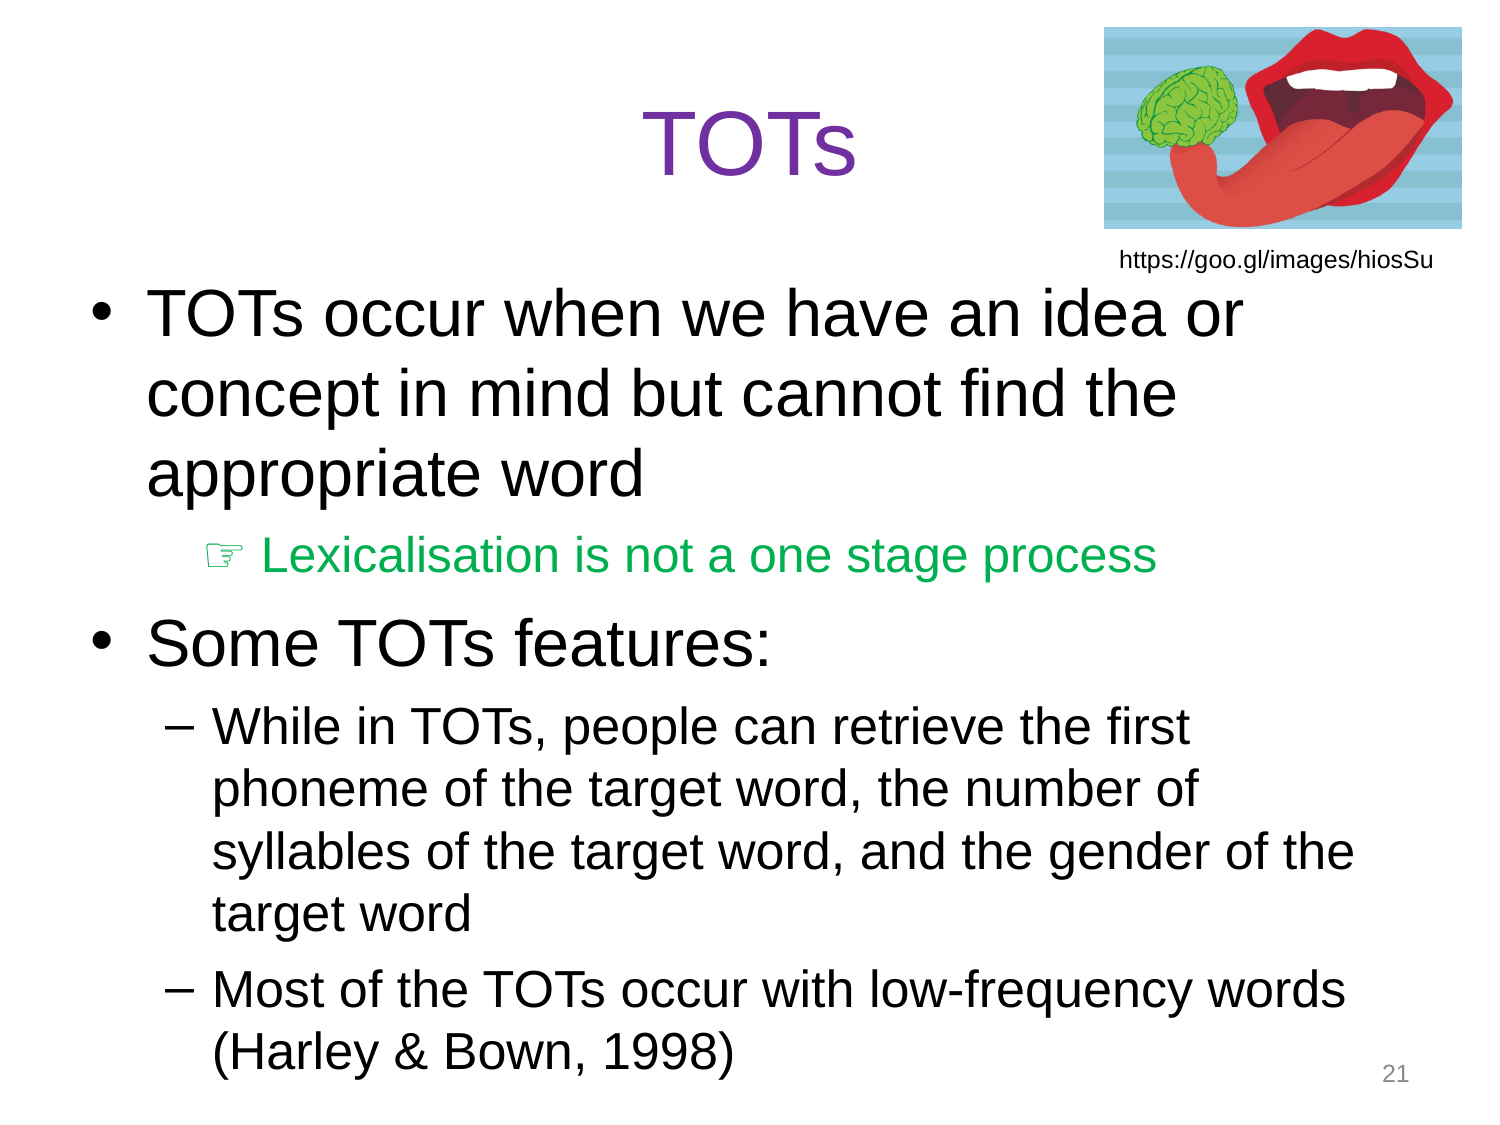

# TOTs
https://goo.gl/images/hiosSu
TOTs occur when we have an idea or concept in mind but cannot find the appropriate word
 ☞ Lexicalisation is not a one stage process
Some TOTs features:
While in TOTs, people can retrieve the first phoneme of the target word, the number of syllables of the target word, and the gender of the target word
Most of the TOTs occur with low-frequency words (Harley & Bown, 1998)